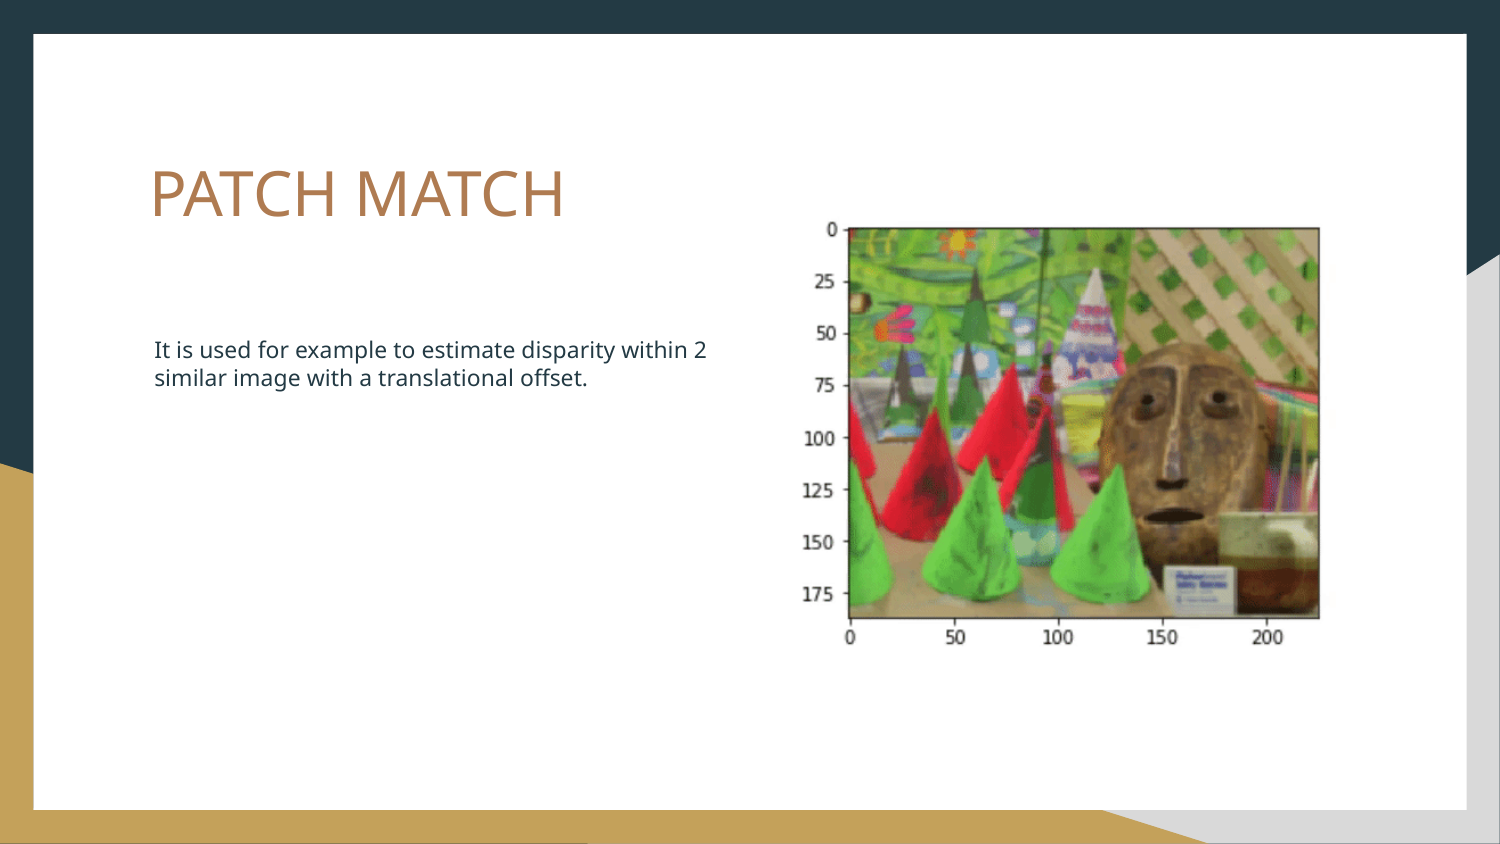

# PATCH MATCH
It is used for example to estimate disparity within 2 similar image with a translational offset.